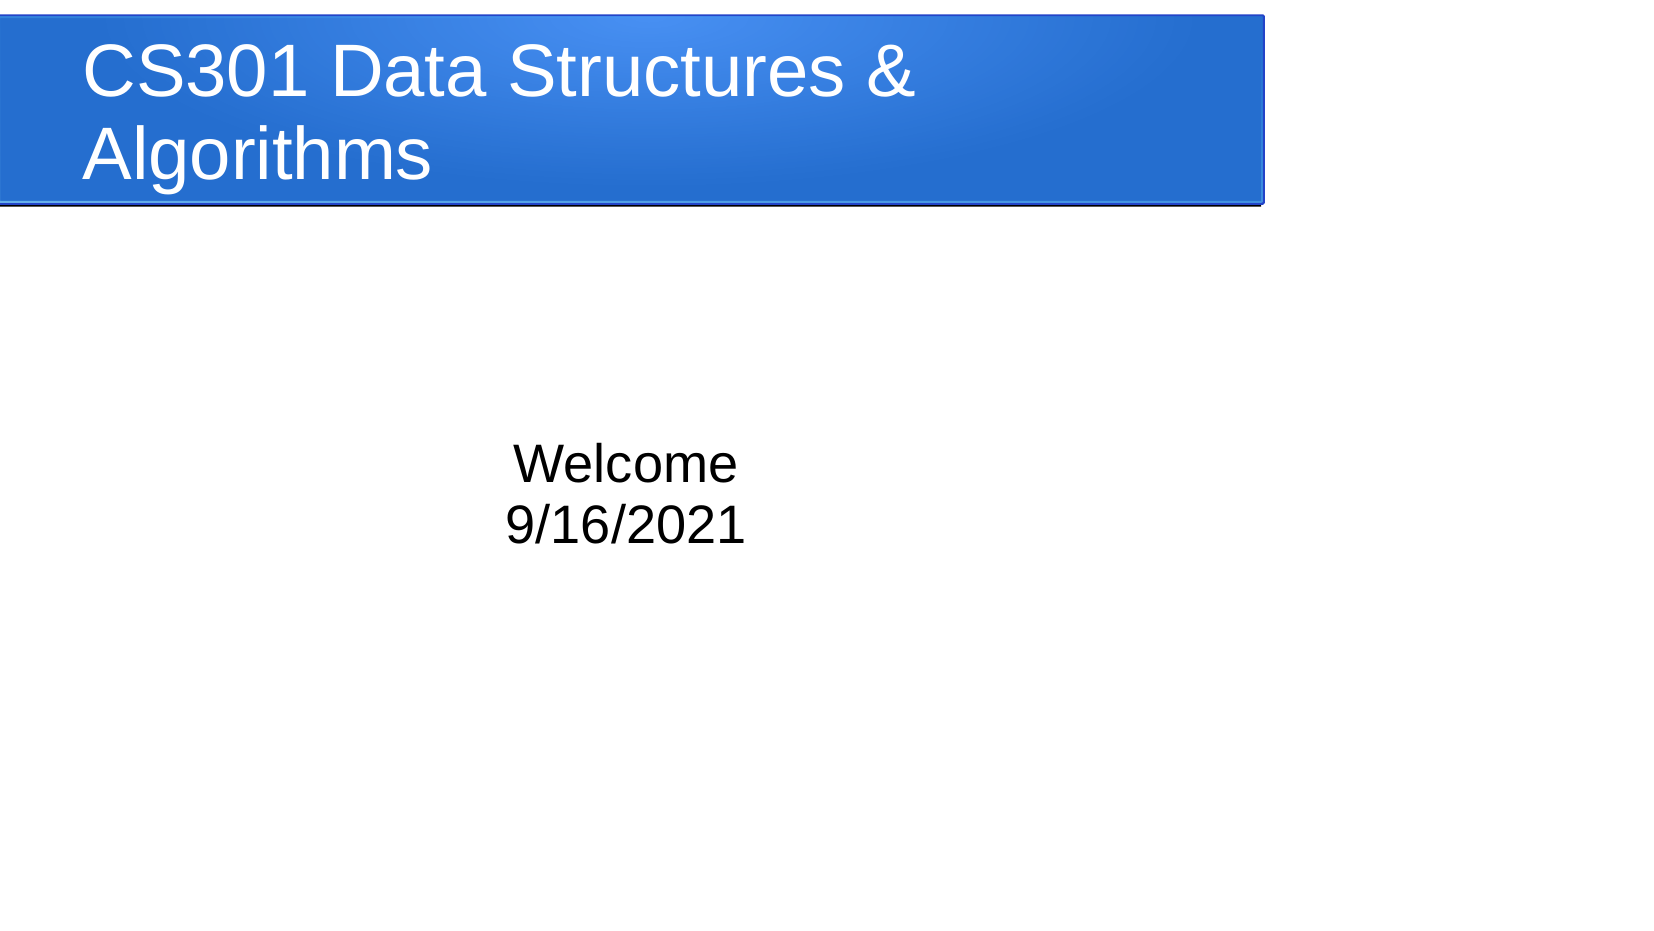

# CS301 Data Structures & Algorithms
Welcome
9/16/2021